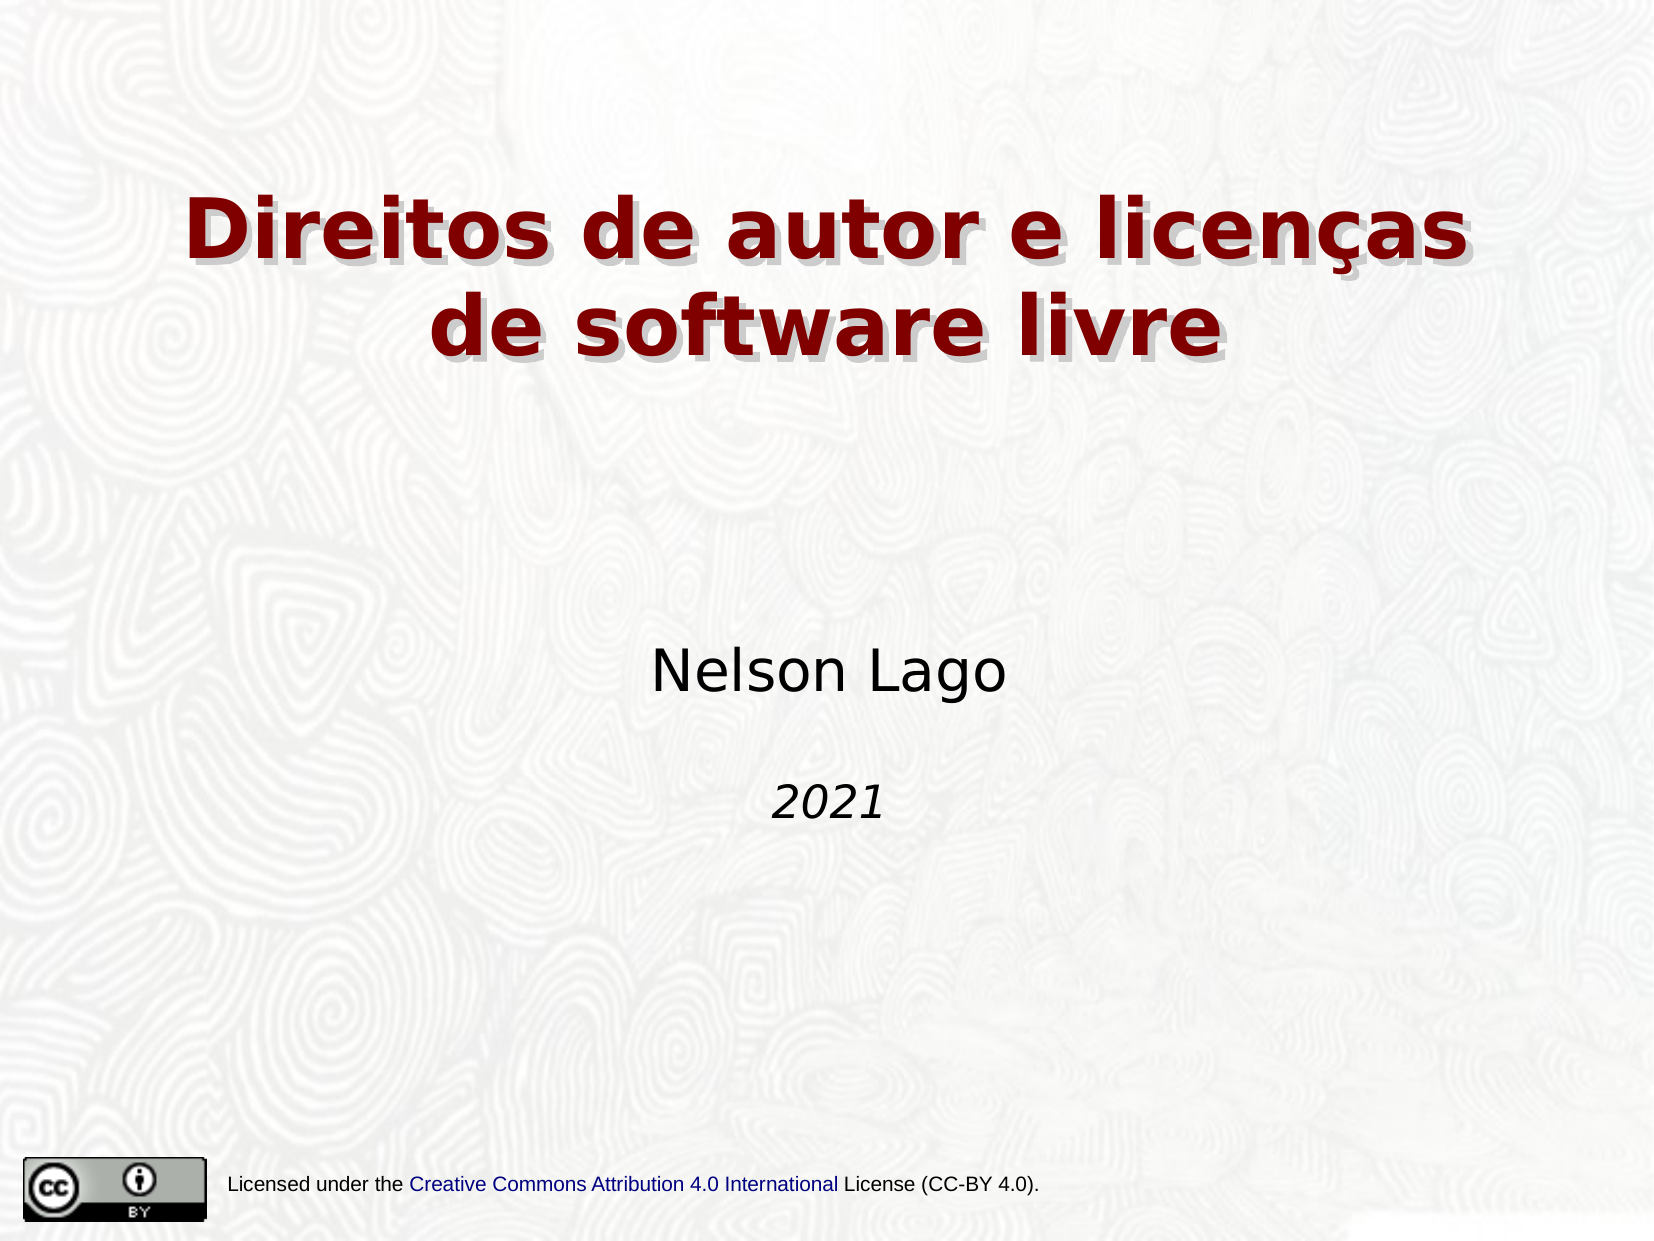

# Direitos de autor e licenças de software livre
Nelson Lago
2021